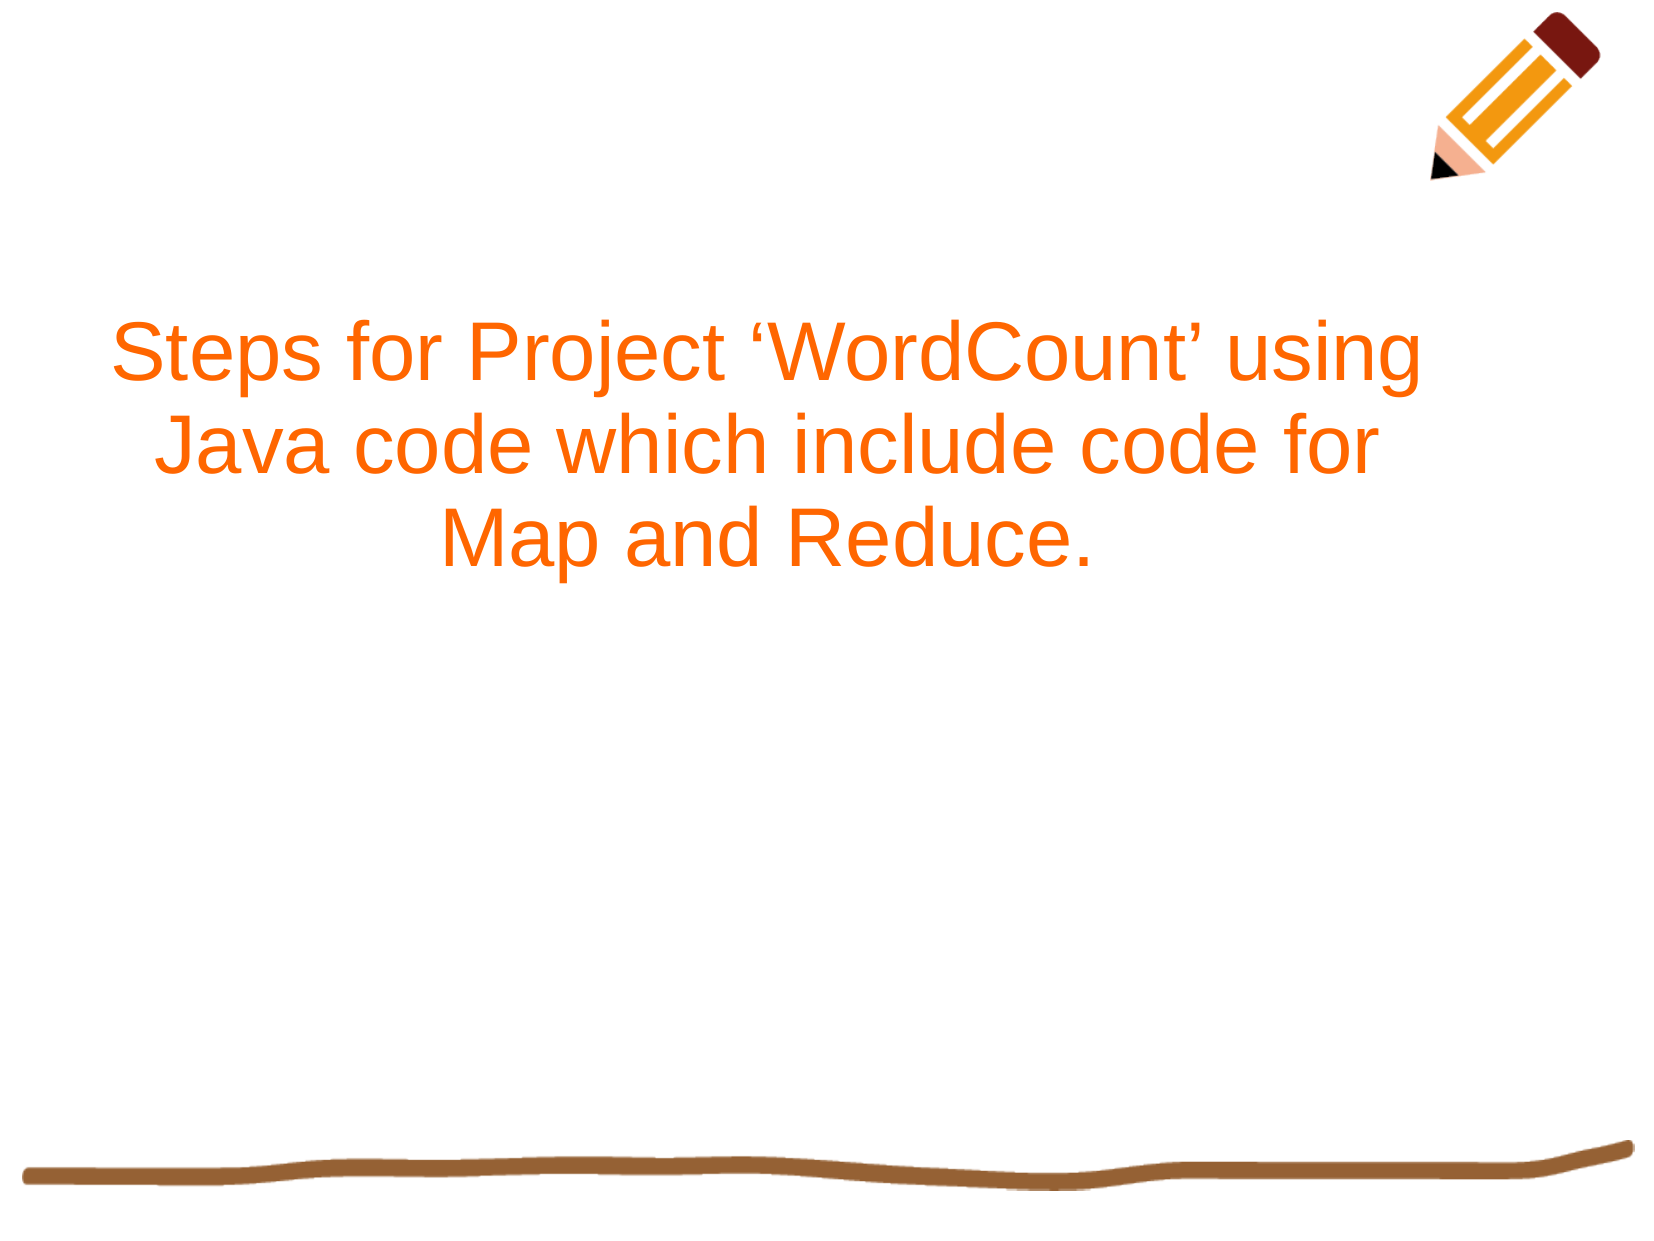

# Steps for Project ‘WordCount’ using Java code which include code for Map and Reduce.